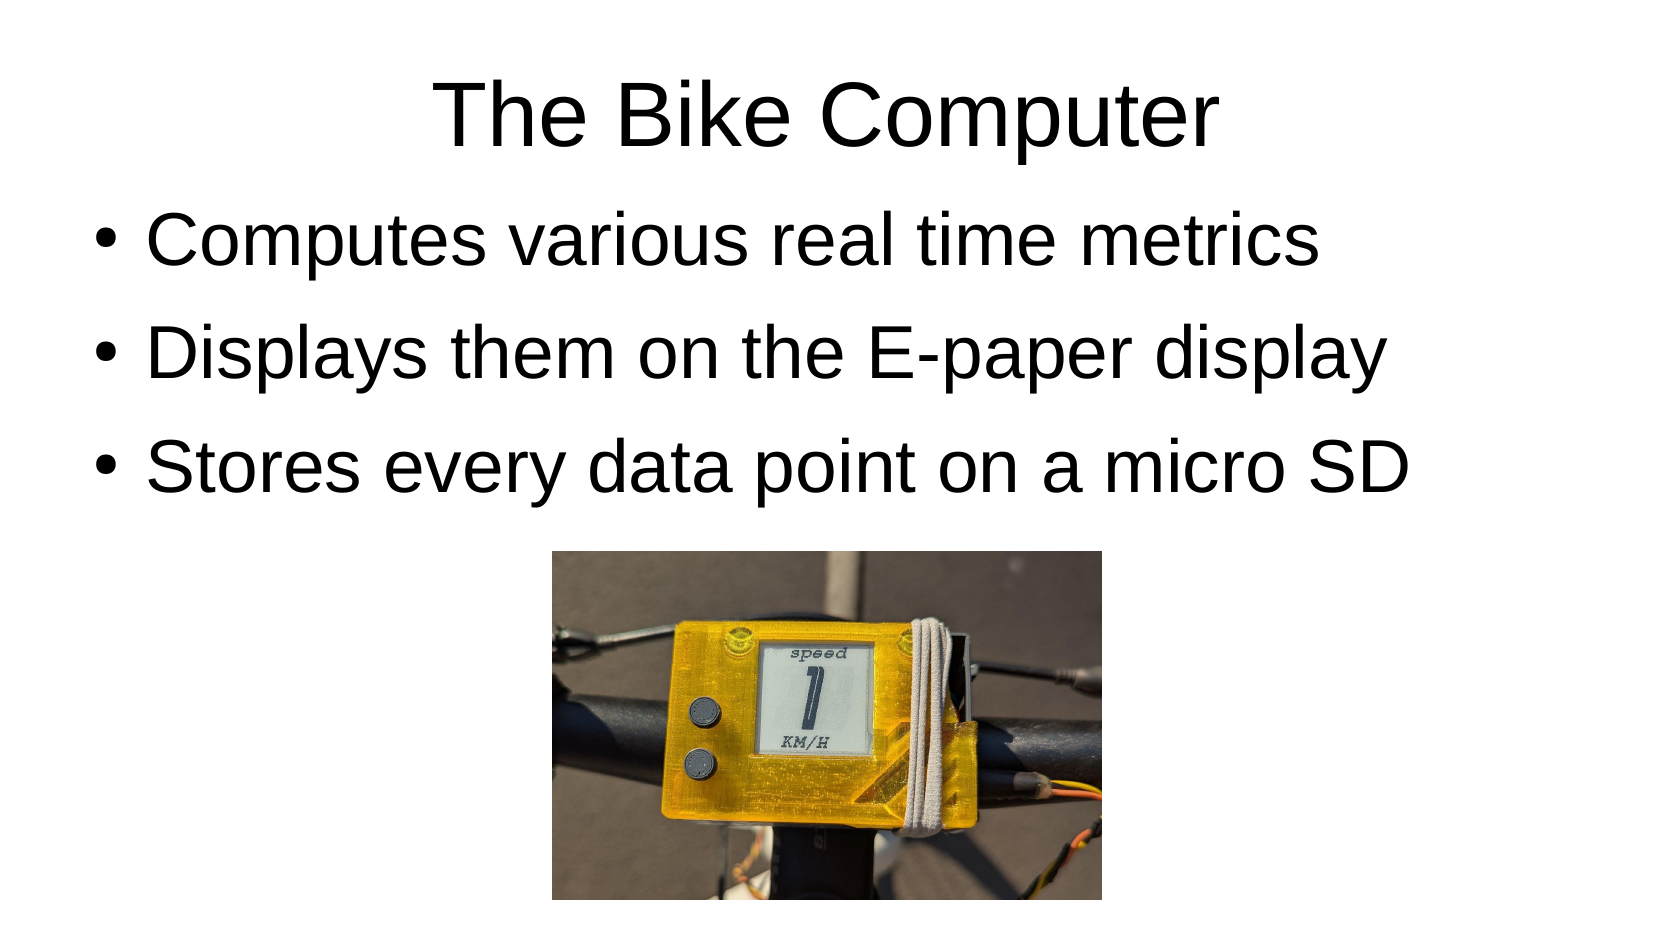

# The Bike Computer
Computes various real time metrics
Displays them on the E-paper display
Stores every data point on a micro SD